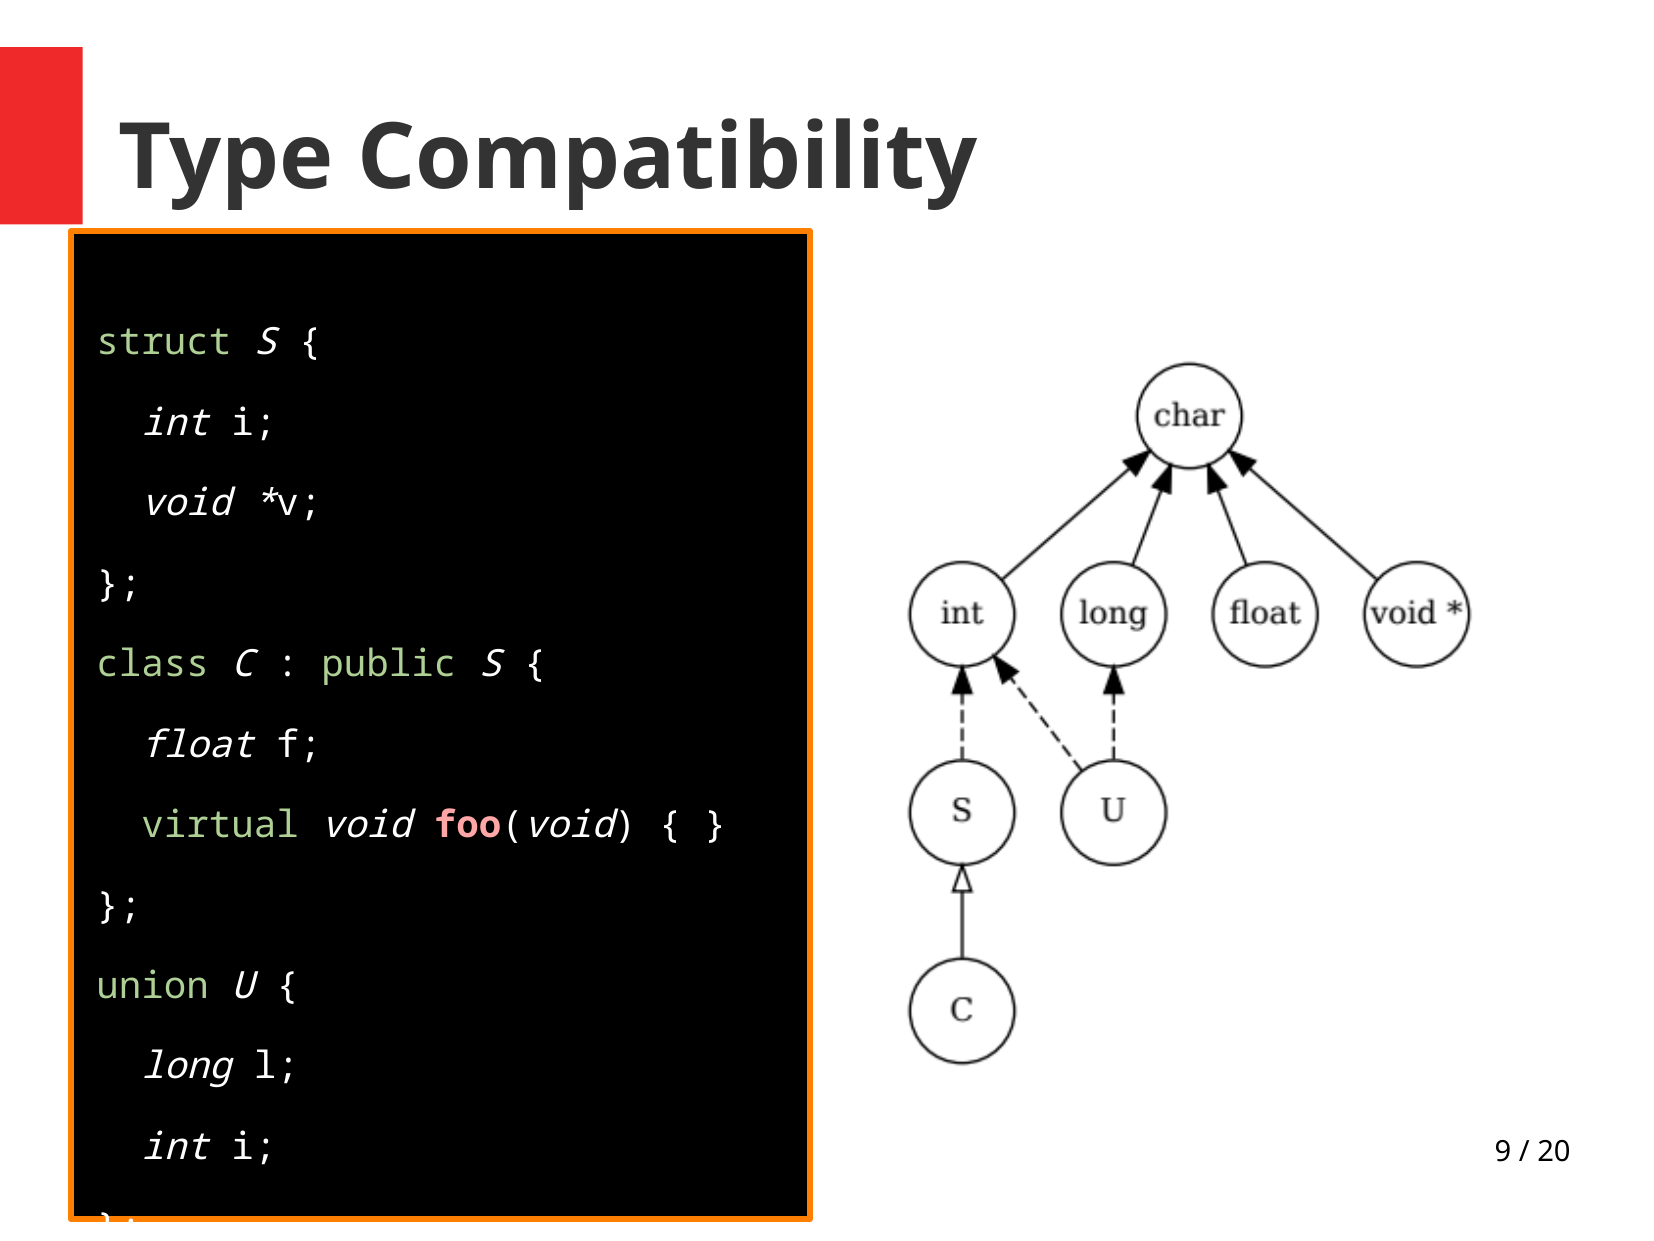

# Type Compatibility
 struct S {
 int i;
 void *v;
 };
 class C : public S {
 float f;
 virtual void foo(void) { }
 };
 union U {
 long l;
 int i;
 };
9